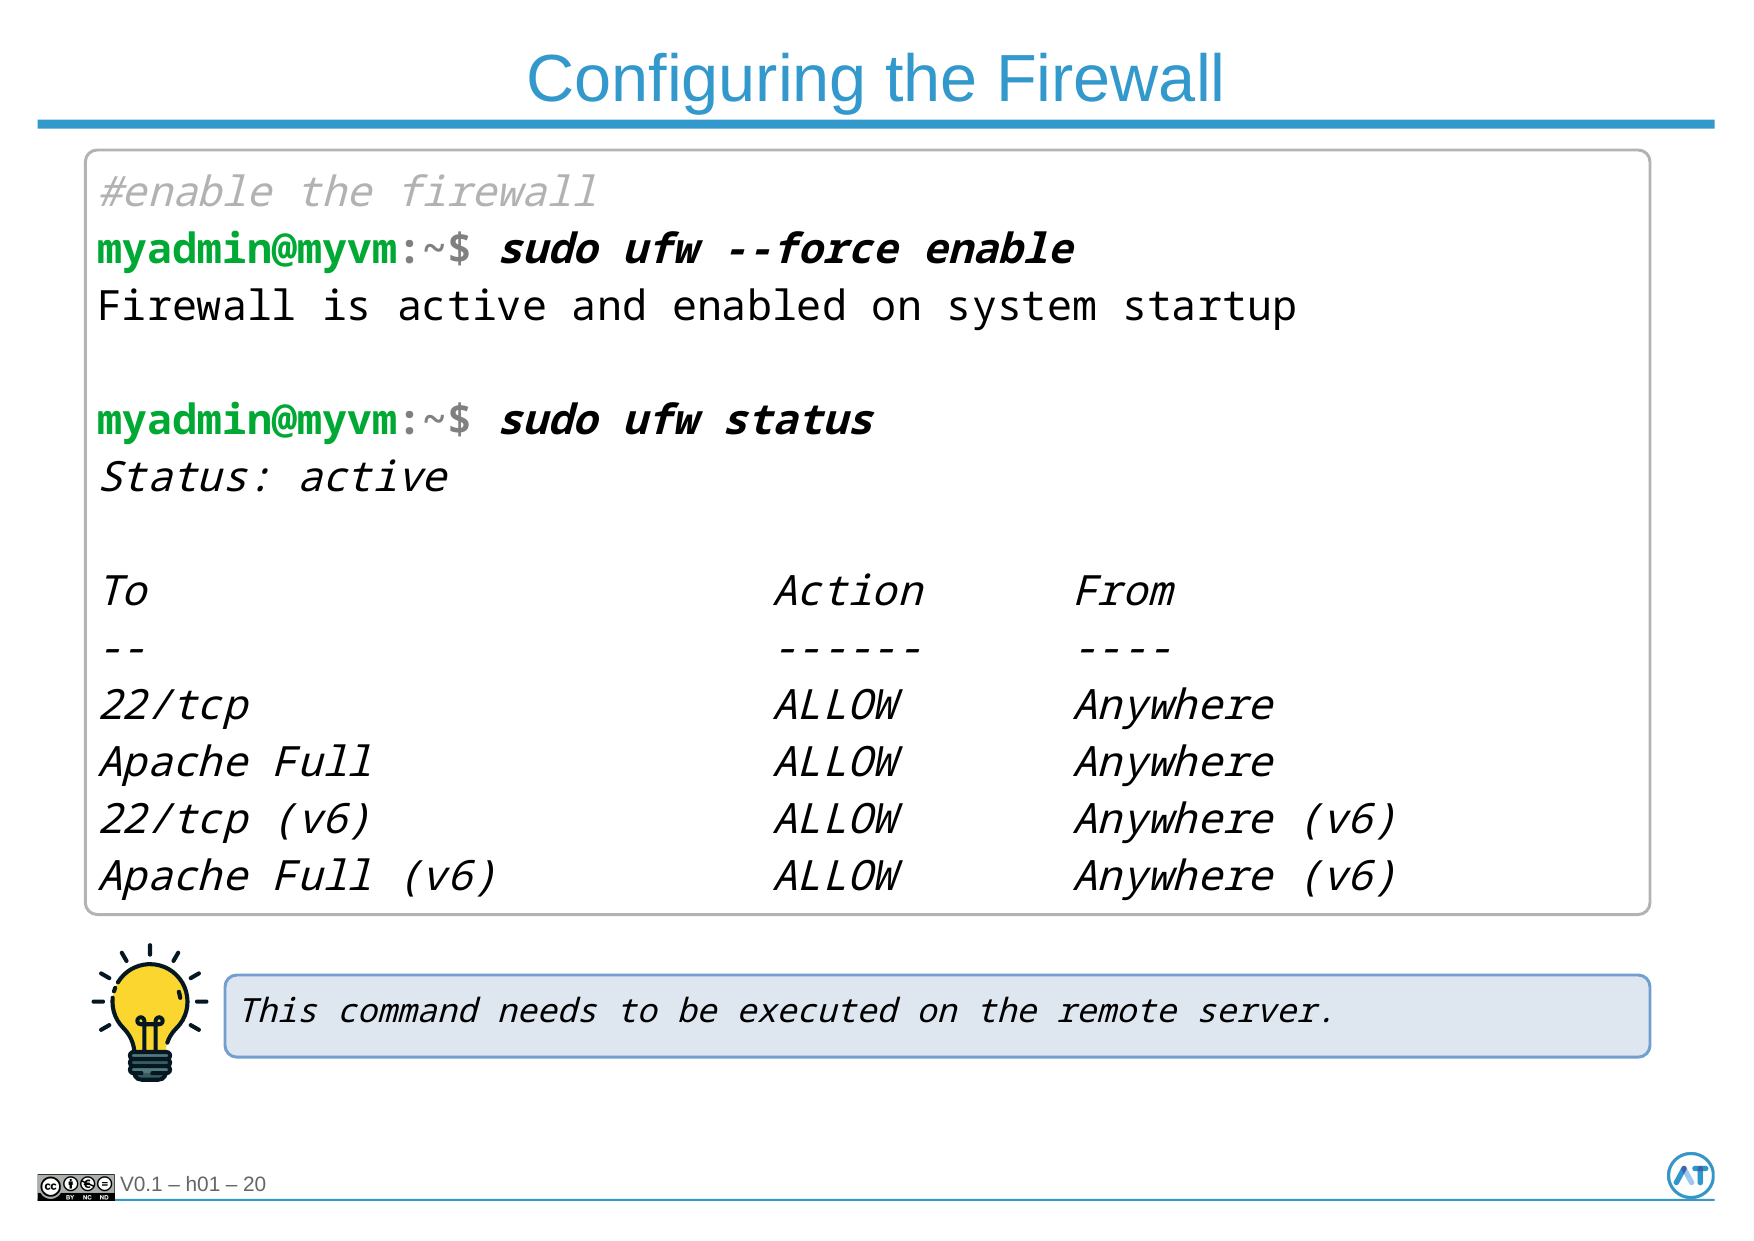

# Configuring the Firewall
#enable the firewall
myadmin@myvm:~$ sudo ufw --force enable
Firewall is active and enabled on system startup
myadmin@myvm:~$ sudo ufw status
Status: active
To Action From
-- ------ ----
22/tcp ALLOW Anywhere Apache Full ALLOW Anywhere
22/tcp (v6) ALLOW Anywhere (v6) Apache Full (v6) ALLOW Anywhere (v6)
This command needs to be executed on the remote server.